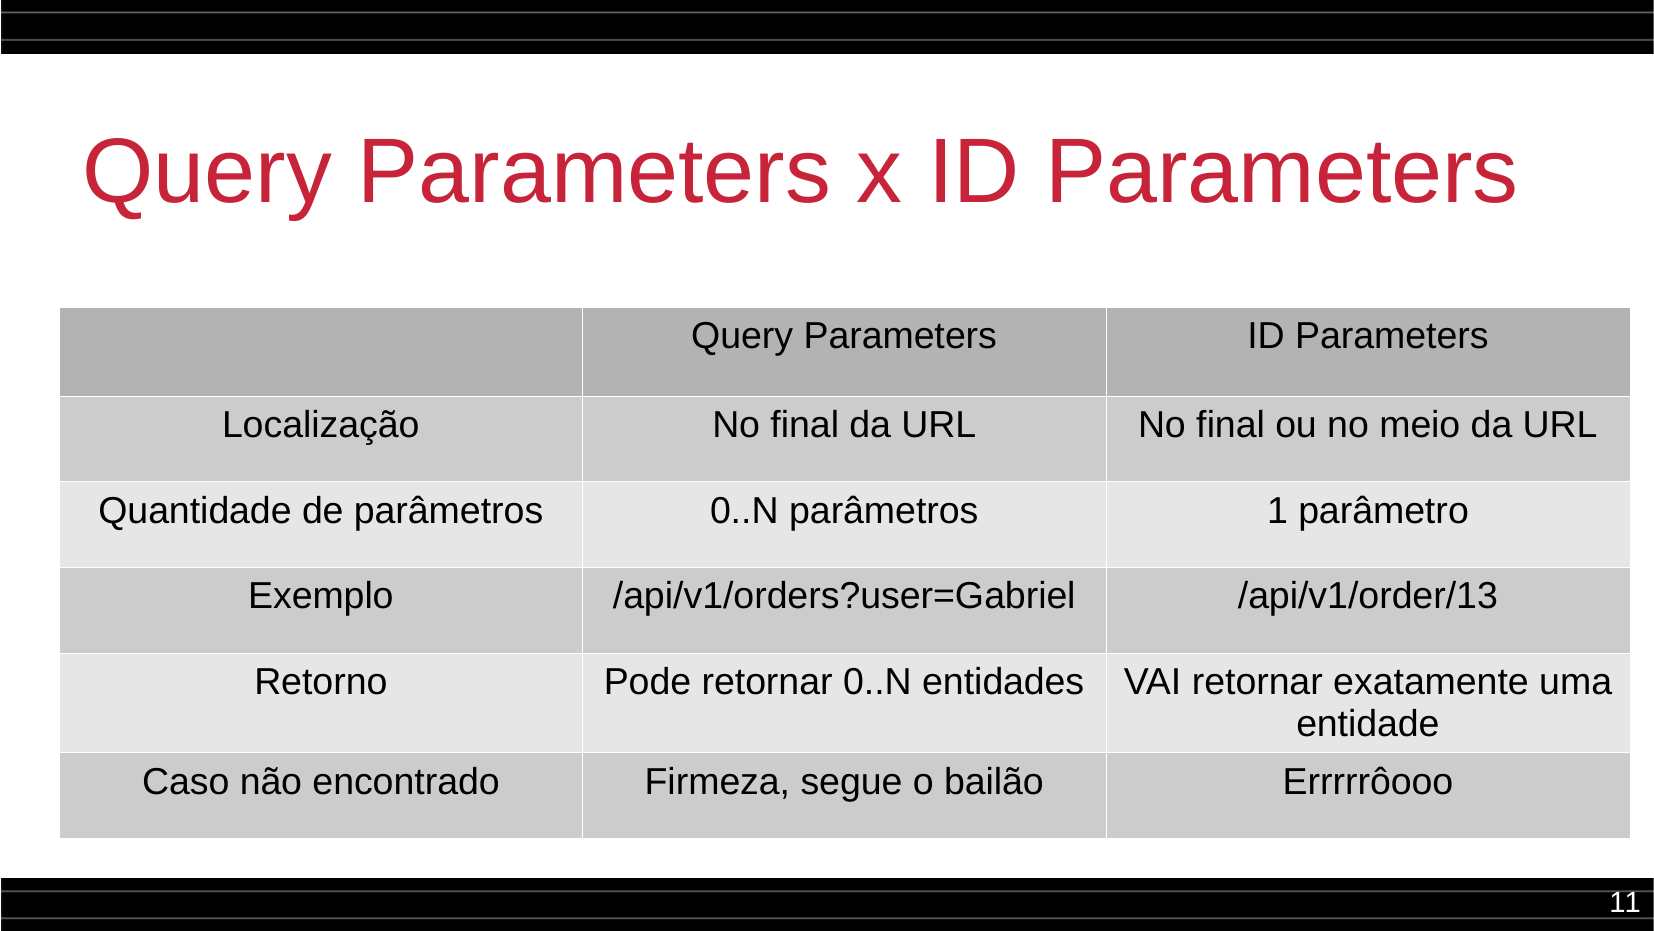

# Query Parameters x ID Parameters
| | Query Parameters | ID Parameters |
| --- | --- | --- |
| Localização | No final da URL | No final ou no meio da URL |
| Quantidade de parâmetros | 0..N parâmetros | 1 parâmetro |
| Exemplo | /api/v1/orders?user=Gabriel | /api/v1/order/13 |
| Retorno | Pode retornar 0..N entidades | VAI retornar exatamente uma entidade |
| Caso não encontrado | Firmeza, segue o bailão | Errrrrôooo |